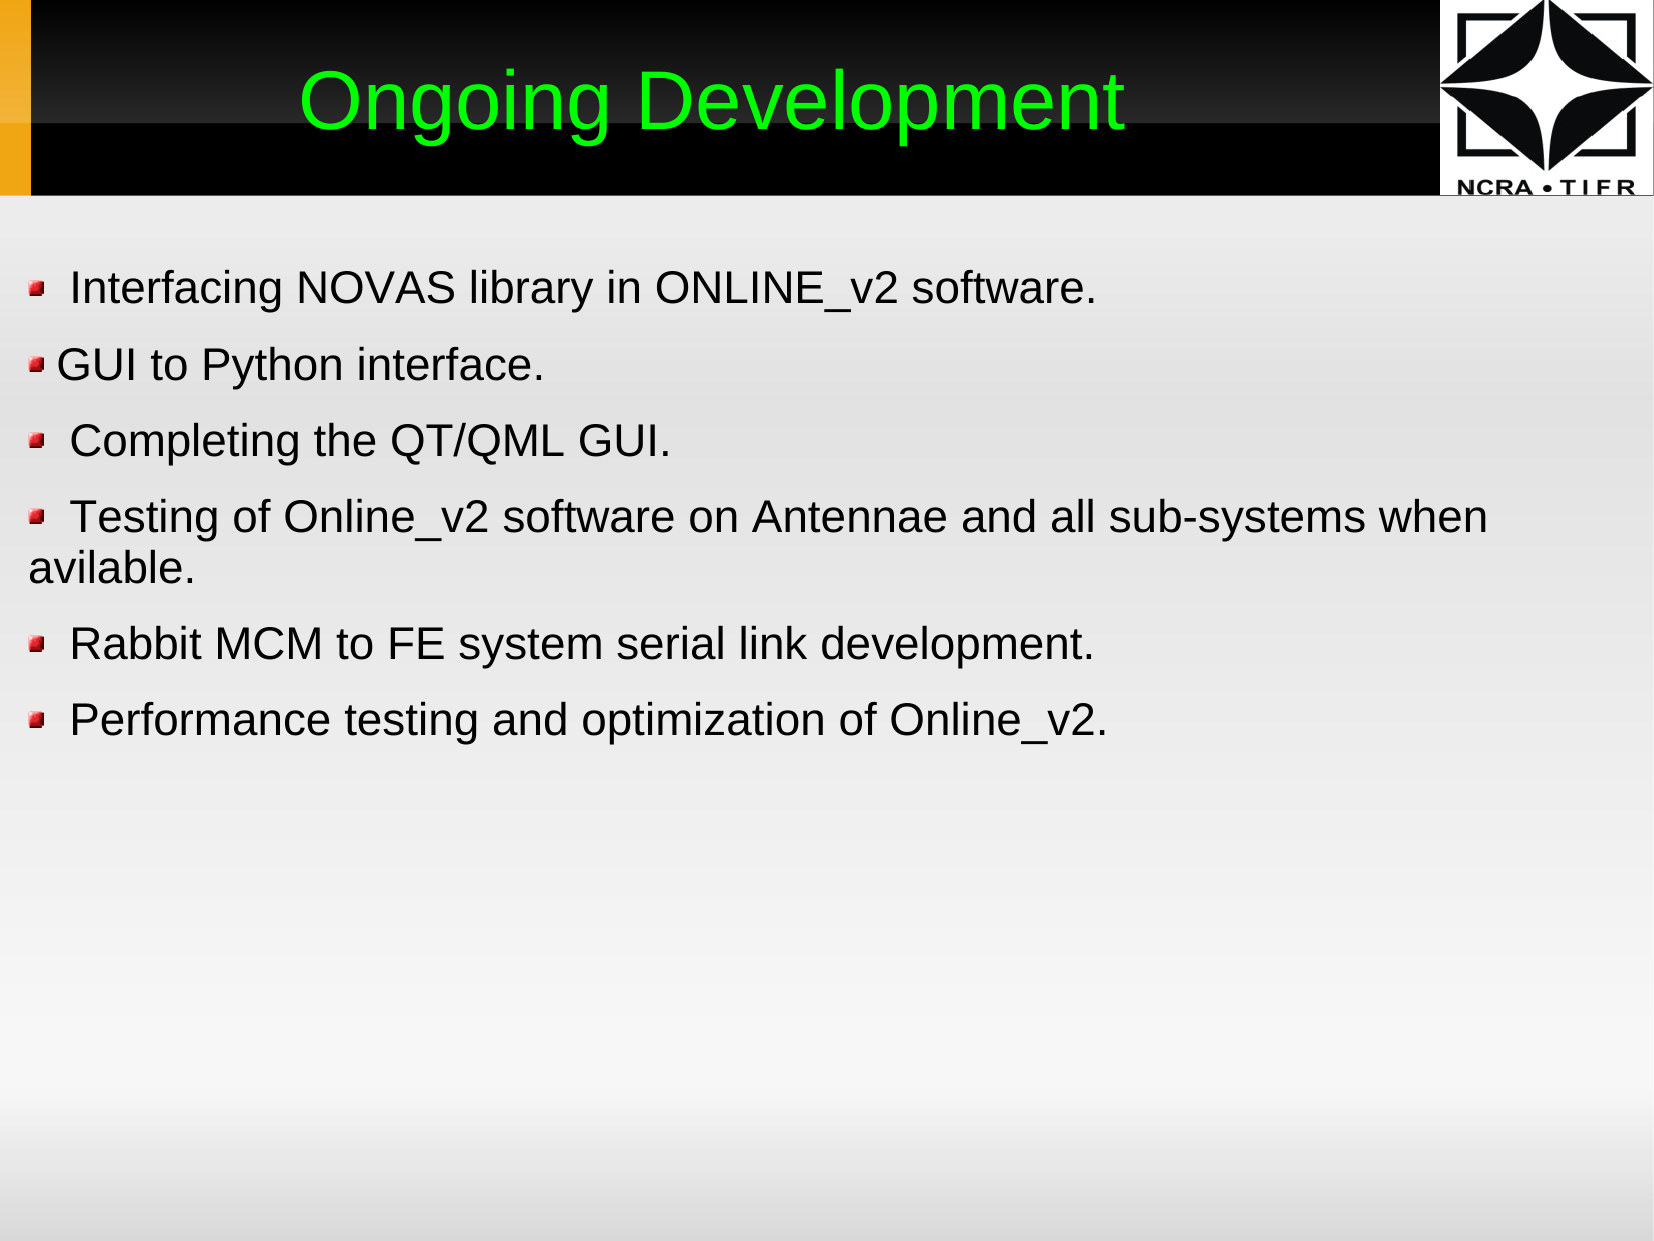

Ongoing Development
 Interfacing NOVAS library in ONLINE_v2 software.
 GUI to Python interface.
 Completing the QT/QML GUI.
 Testing of Online_v2 software on Antennae and all sub-systems when avilable.
 Rabbit MCM to FE system serial link development.
 Performance testing and optimization of Online_v2.